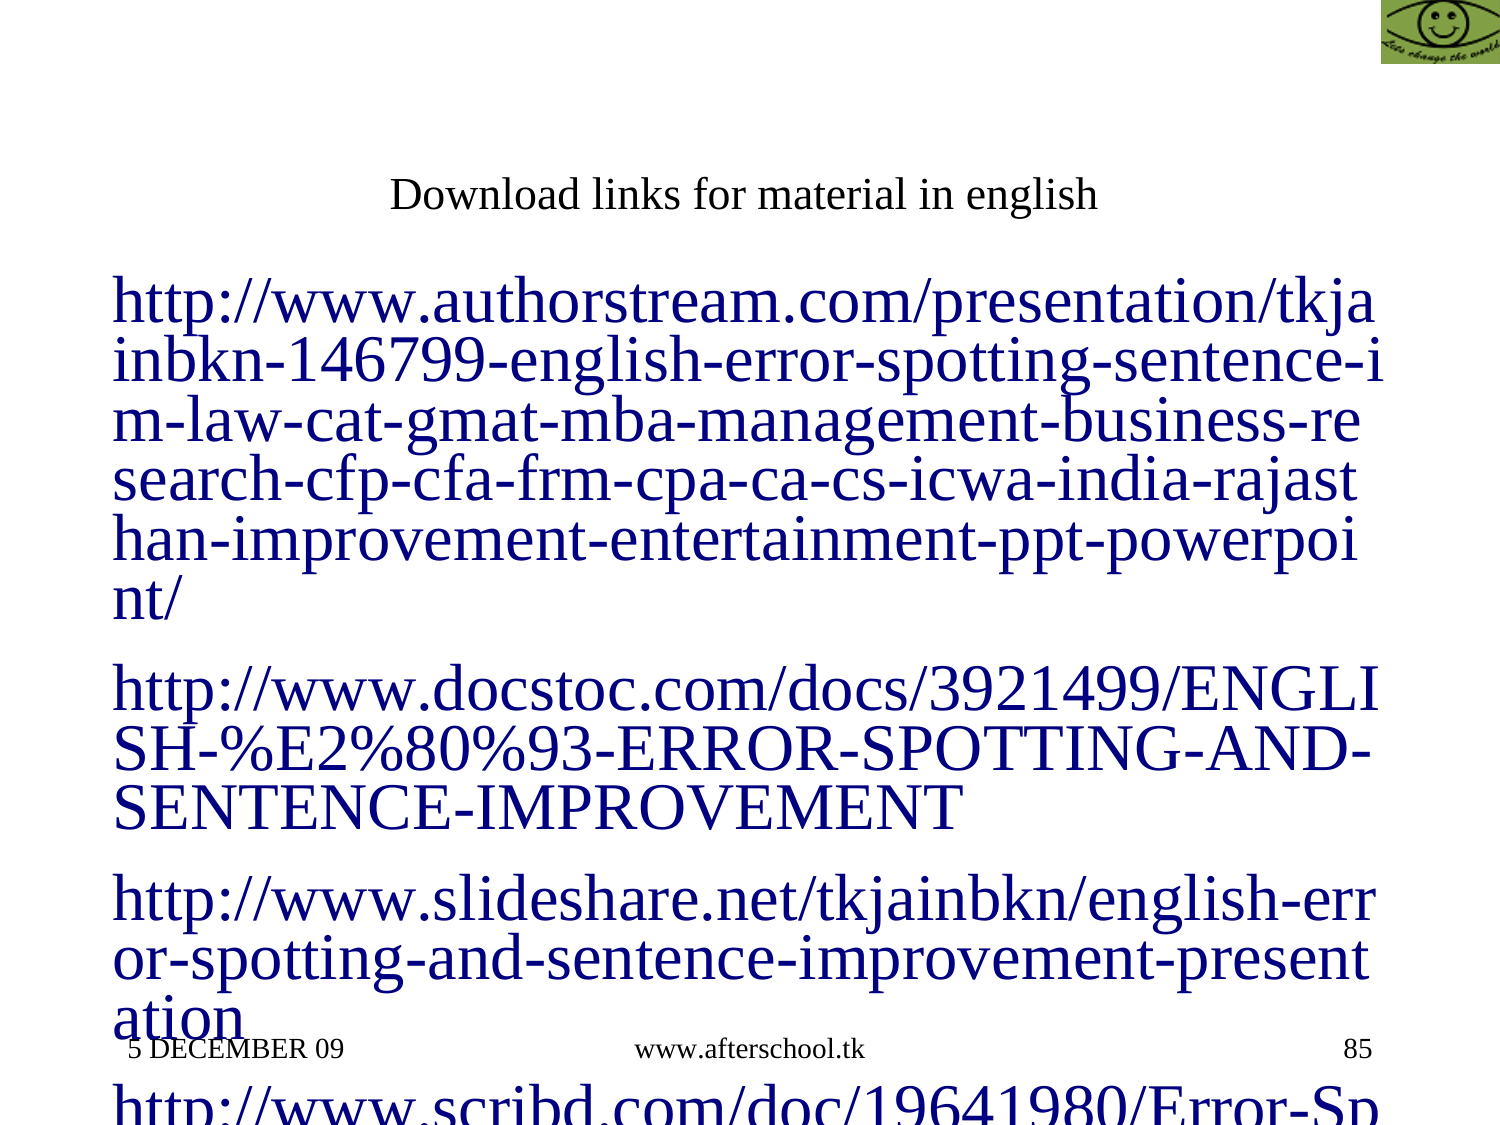

# Download links for material in english
http://www.authorstream.com/presentation/tkjainbkn-146799-english-error-spotting-sentence-im-law-cat-gmat-mba-management-business-research-cfp-cfa-frm-cpa-ca-cs-icwa-india-rajasthan-improvement-entertainment-ppt-powerpoint/
http://www.docstoc.com/docs/3921499/ENGLISH-%E2%80%93-ERROR-SPOTTING-AND-SENTENCE-IMPROVEMENT
http://www.slideshare.net/tkjainbkn/english-error-spotting-and-sentence-improvement-presentation
http://www.scribd.com/doc/19641980/Error-Spotting
http://www.scribd.com/doc/11629005/English-Error-Spotting-and-Sentence-Improvement
http://www.scribd.com/doc/14660441/English-Afterschoool-23-May
http://www.scribd.com/doc/6583519/English-Afterschoool-21-May
http://www.scribd.com/doc/6583520/English-Afterschoool-21-May-2
MFI Seminar Jain PG College
AFTERSCHOOOL centre for social entrepreneurship
85